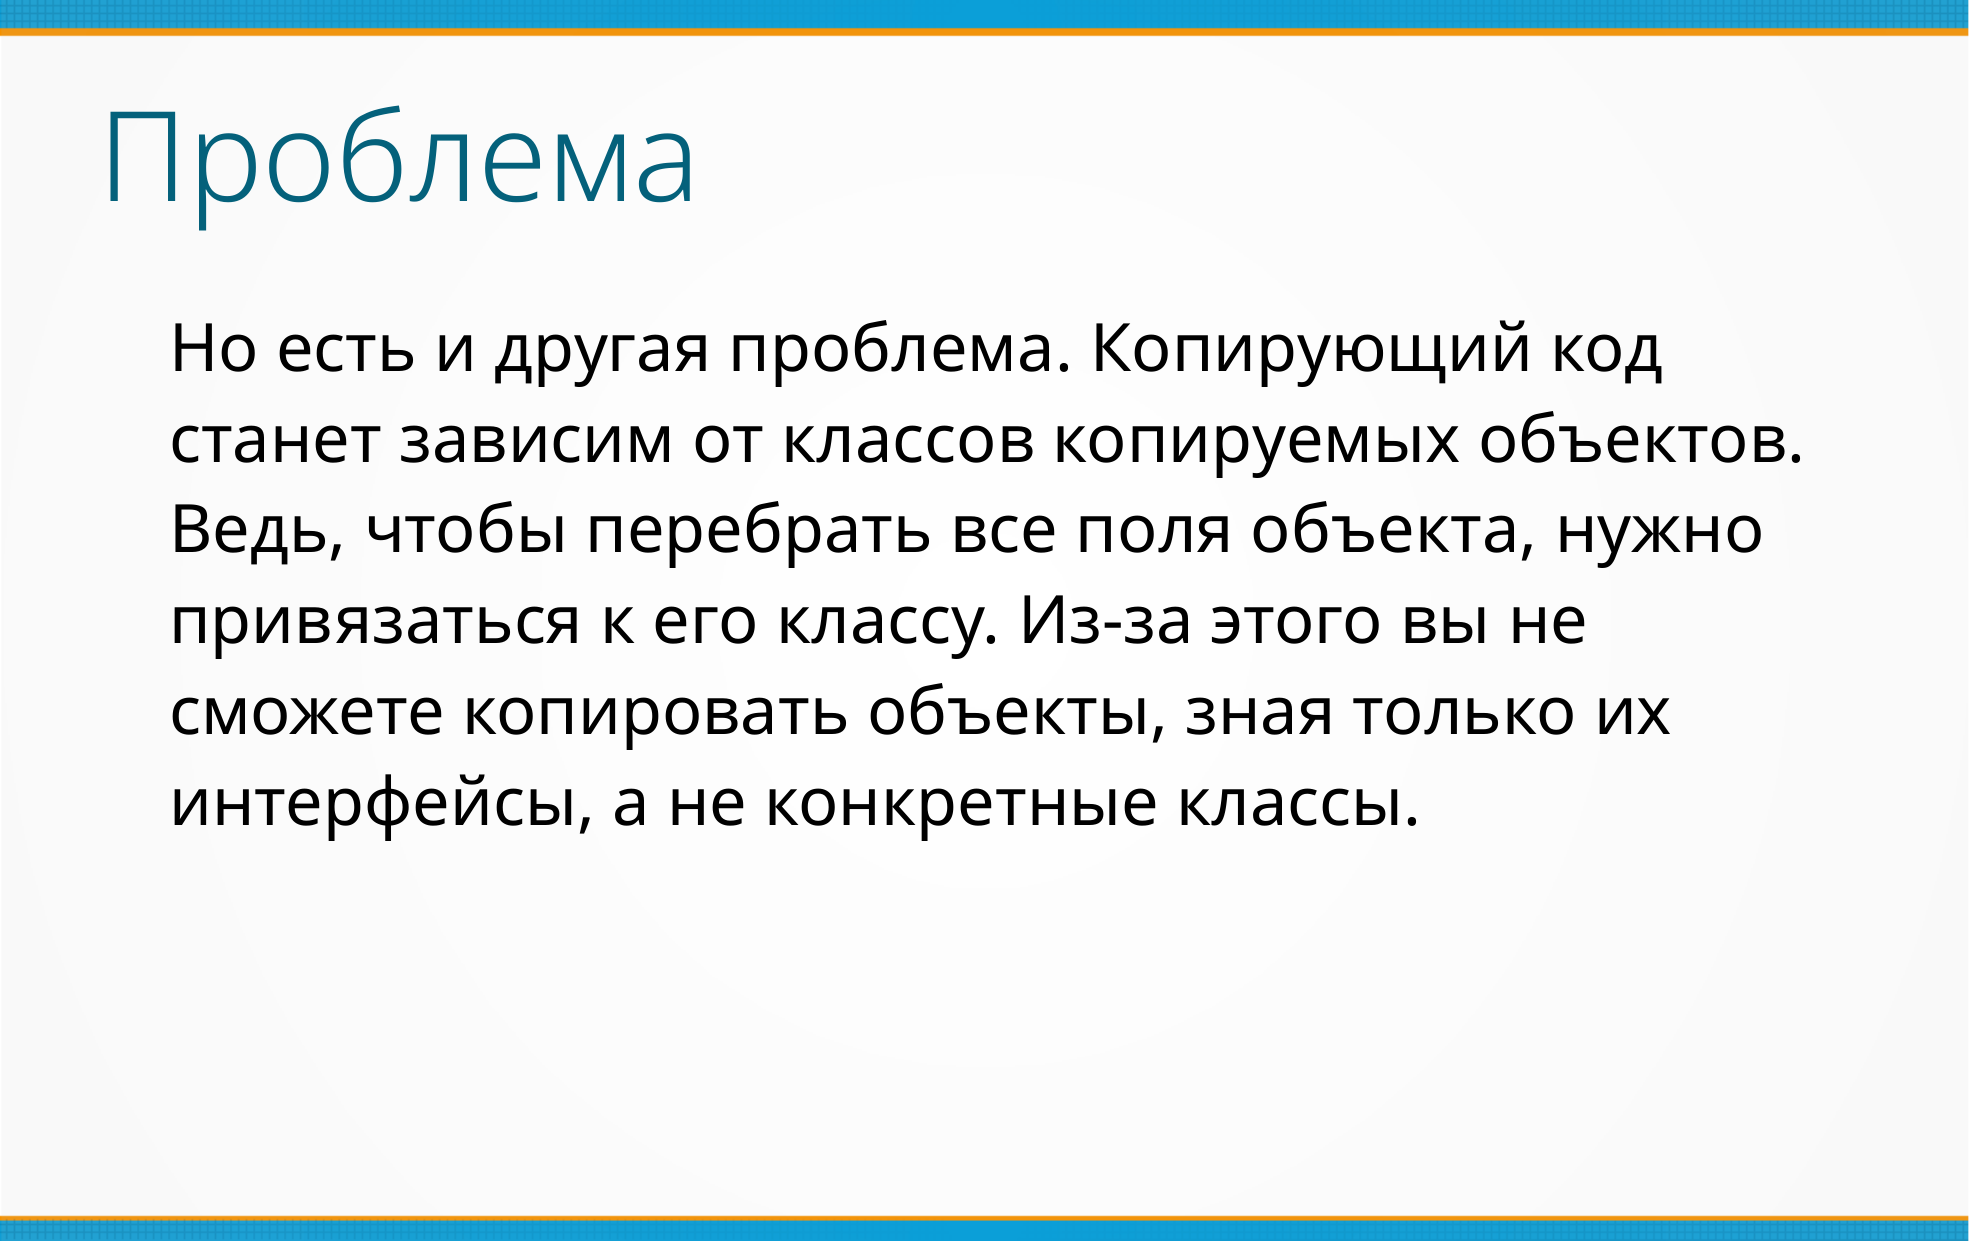

# Проблема
Но есть и другая проблема. Копирующий код станет зависим от классов копируемых объектов. Ведь, чтобы перебрать все поля объекта, нужно привязаться к его классу. Из-за этого вы не сможете копировать объекты, зная только их интерфейсы, а не конкретные классы.